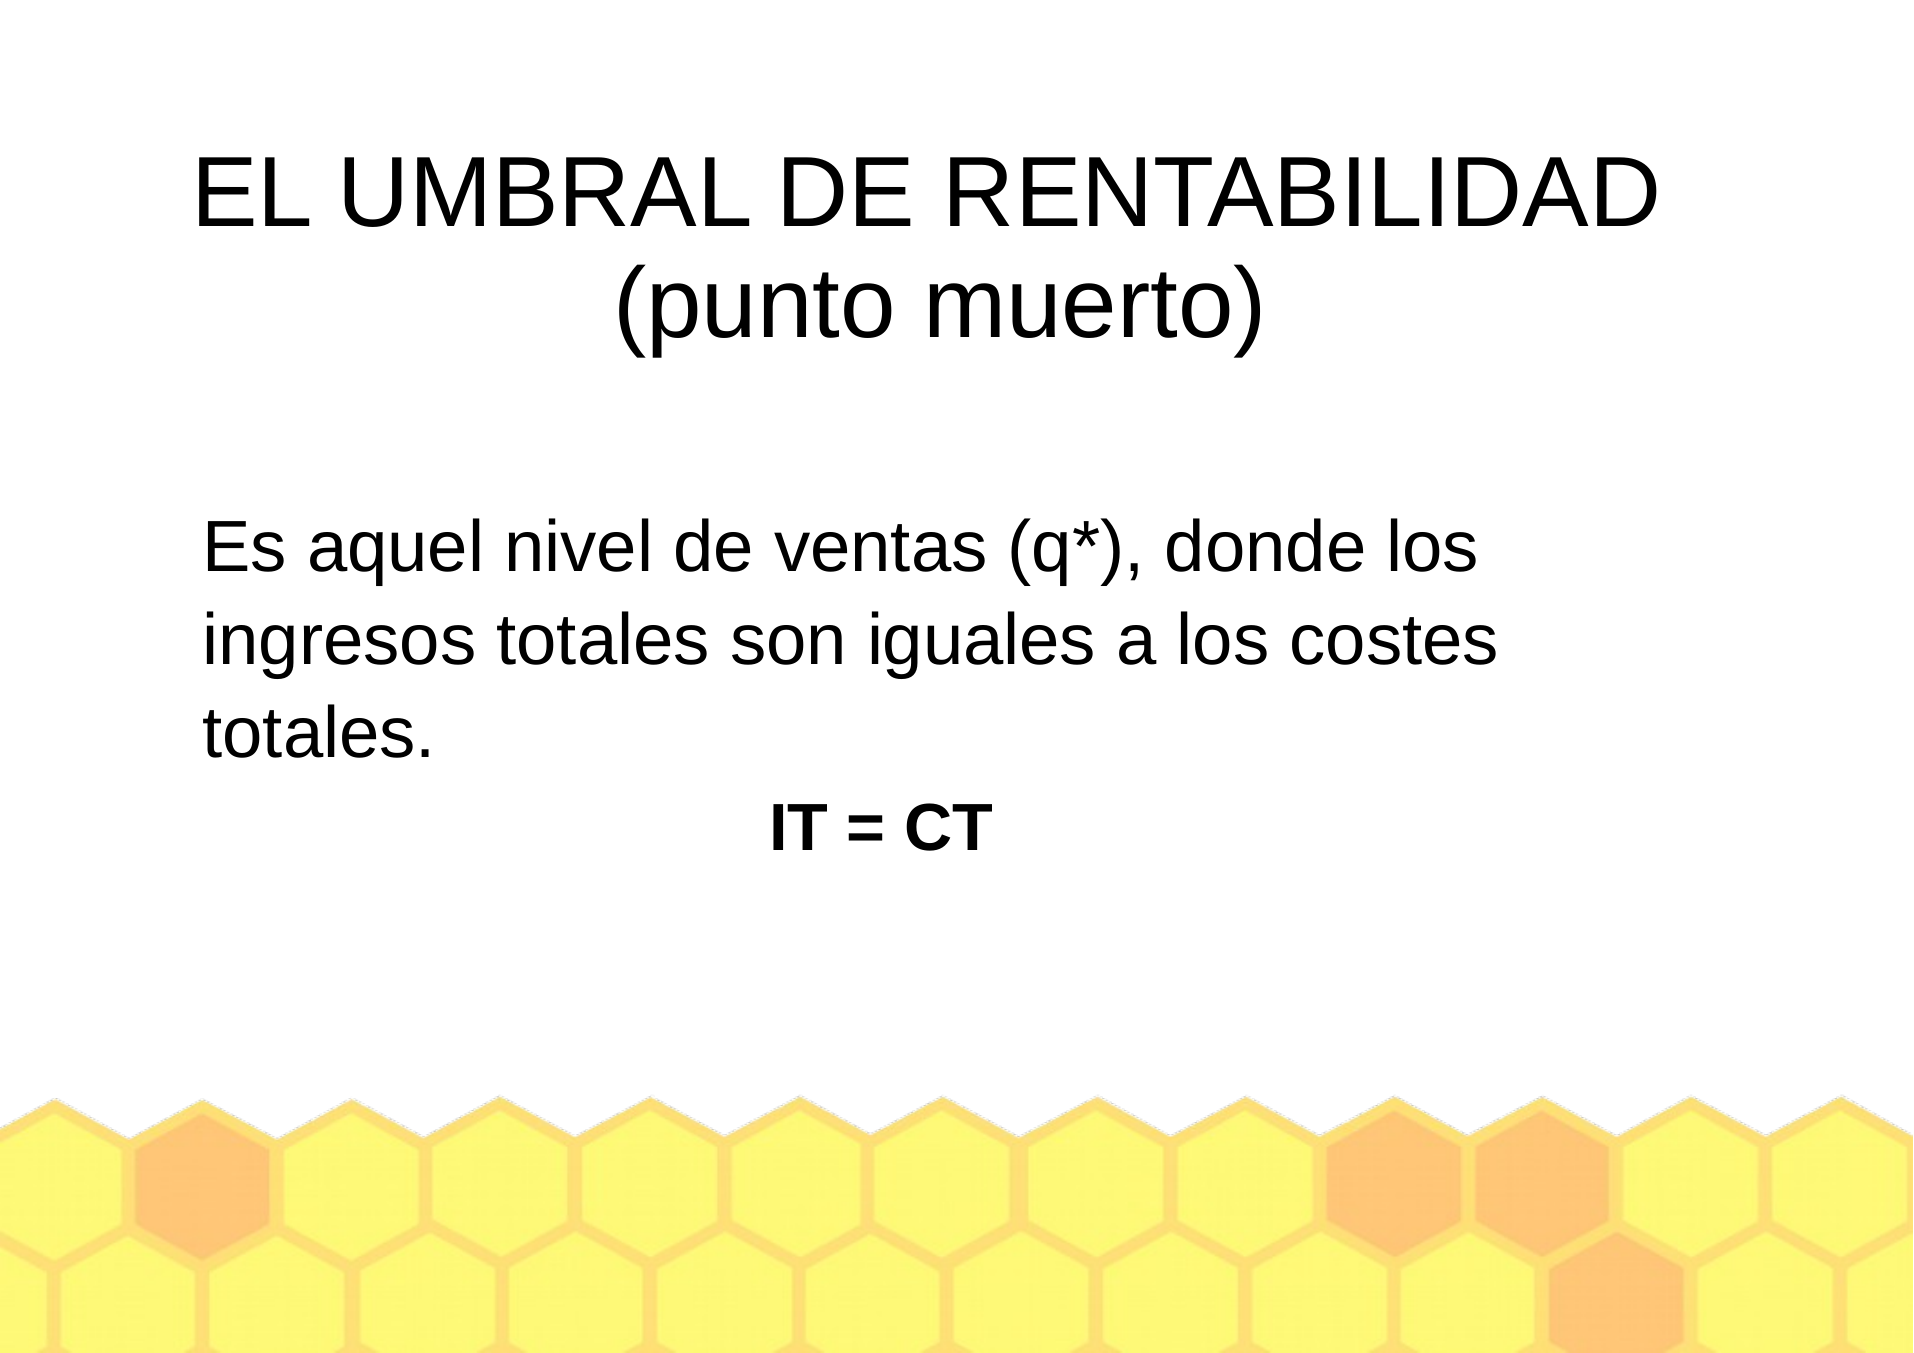

# EL UMBRAL DE RENTABILIDAD (punto muerto)
Es aquel nivel de ventas (q*), donde los ingresos totales son iguales a los costes totales.
IT = CT